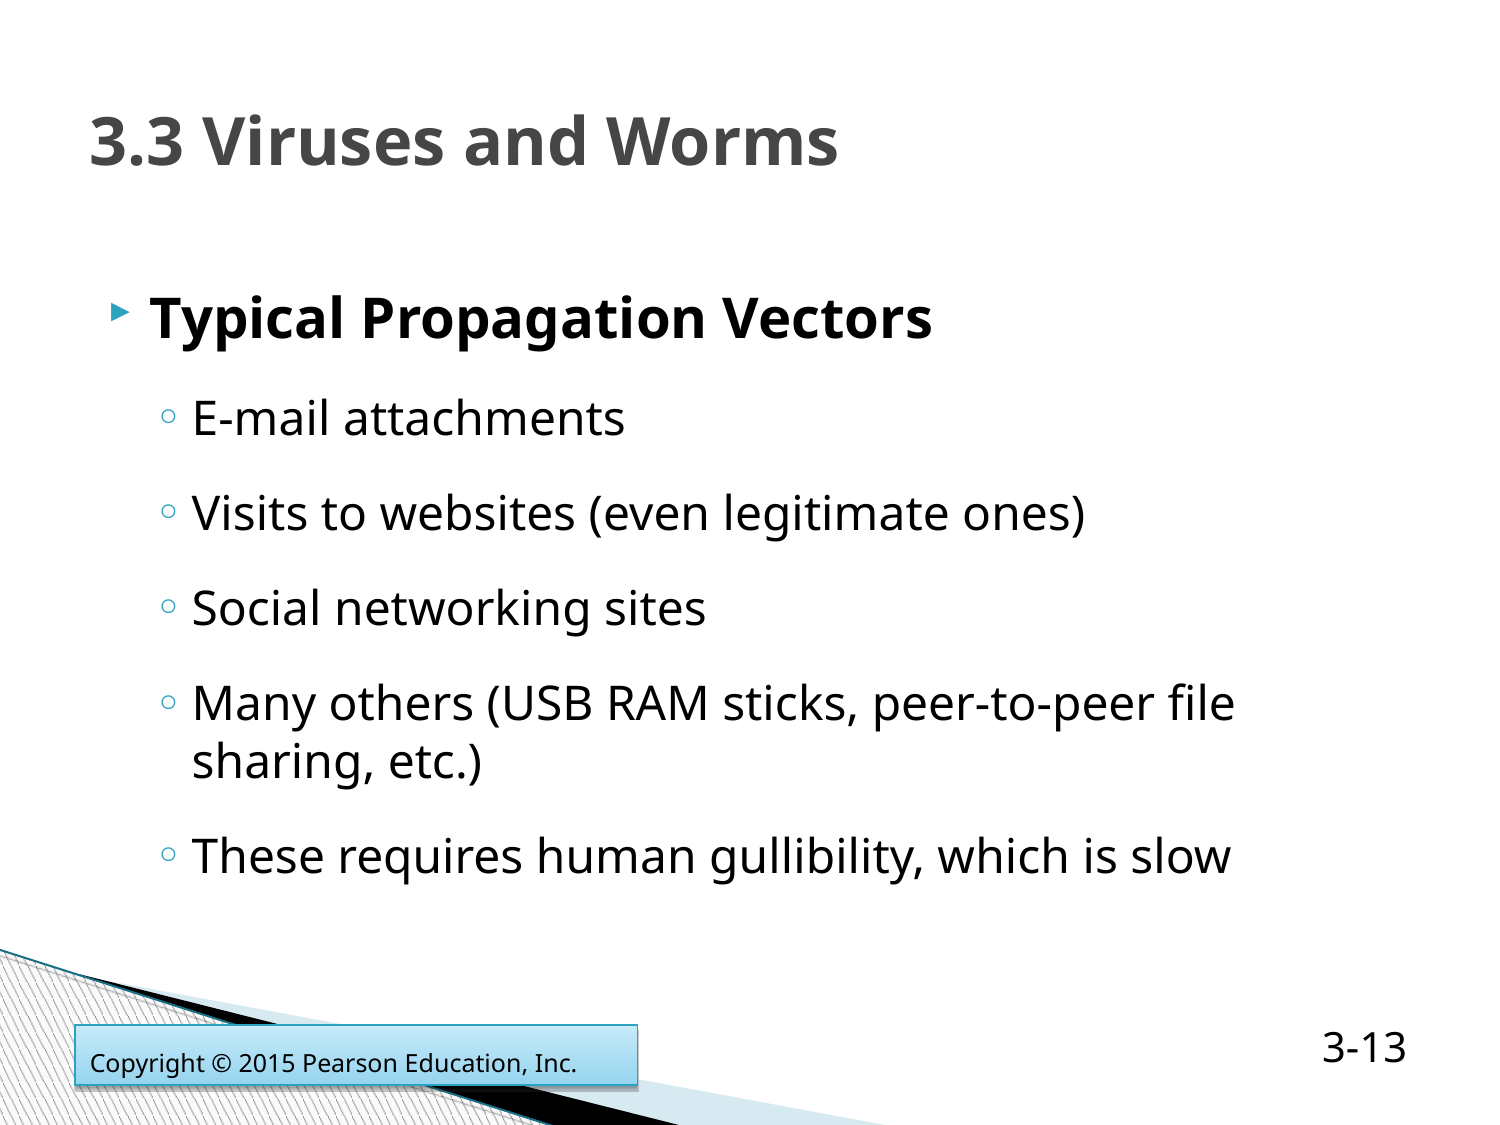

3.3 Viruses and Worms
# Typical Propagation Vectors
E-mail attachments
Visits to websites (even legitimate ones)
Social networking sites
Many others (USB RAM sticks, peer-to-peer file sharing, etc.)
These requires human gullibility, which is slow
Copyright © 2015 Pearson Education, Inc.